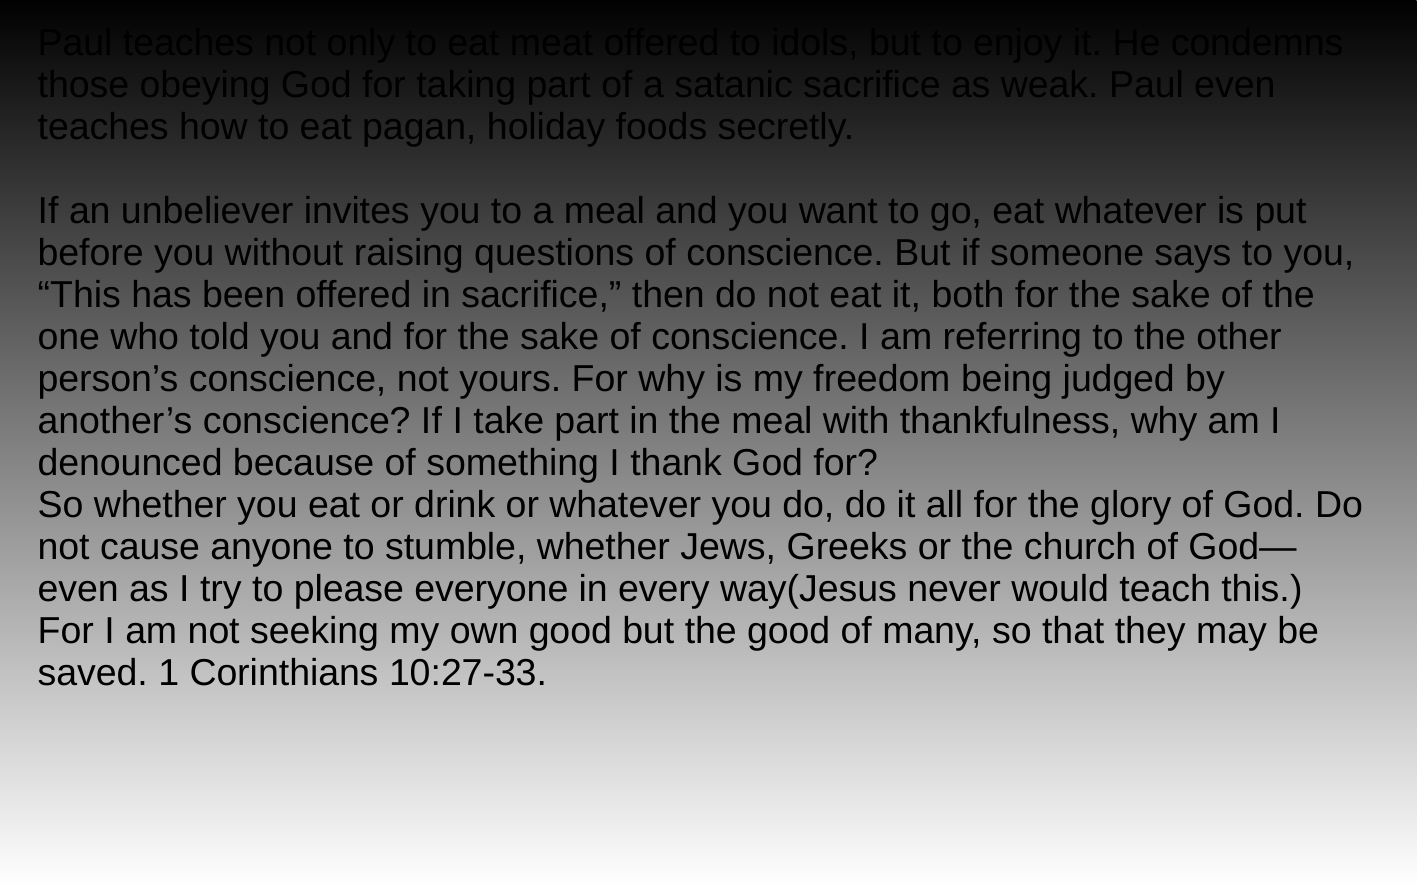

Paul teaches not only to eat meat offered to idols, but to enjoy it. He condemns those obeying God for taking part of a satanic sacrifice as weak. Paul even teaches how to eat pagan, holiday foods secretly.
If an unbeliever invites you to a meal and you want to go, eat whatever is put before you without raising questions of conscience. But if someone says to you, “This has been offered in sacrifice,” then do not eat it, both for the sake of the one who told you and for the sake of conscience. I am referring to the other person’s conscience, not yours. For why is my freedom being judged by another’s conscience? If I take part in the meal with thankfulness, why am I denounced because of something I thank God for?
So whether you eat or drink or whatever you do, do it all for the glory of God. Do not cause anyone to stumble, whether Jews, Greeks or the church of God—
even as I try to please everyone in every way(Jesus never would teach this.)
For I am not seeking my own good but the good of many, so that they may be saved. 1 Corinthians 10:27-33.